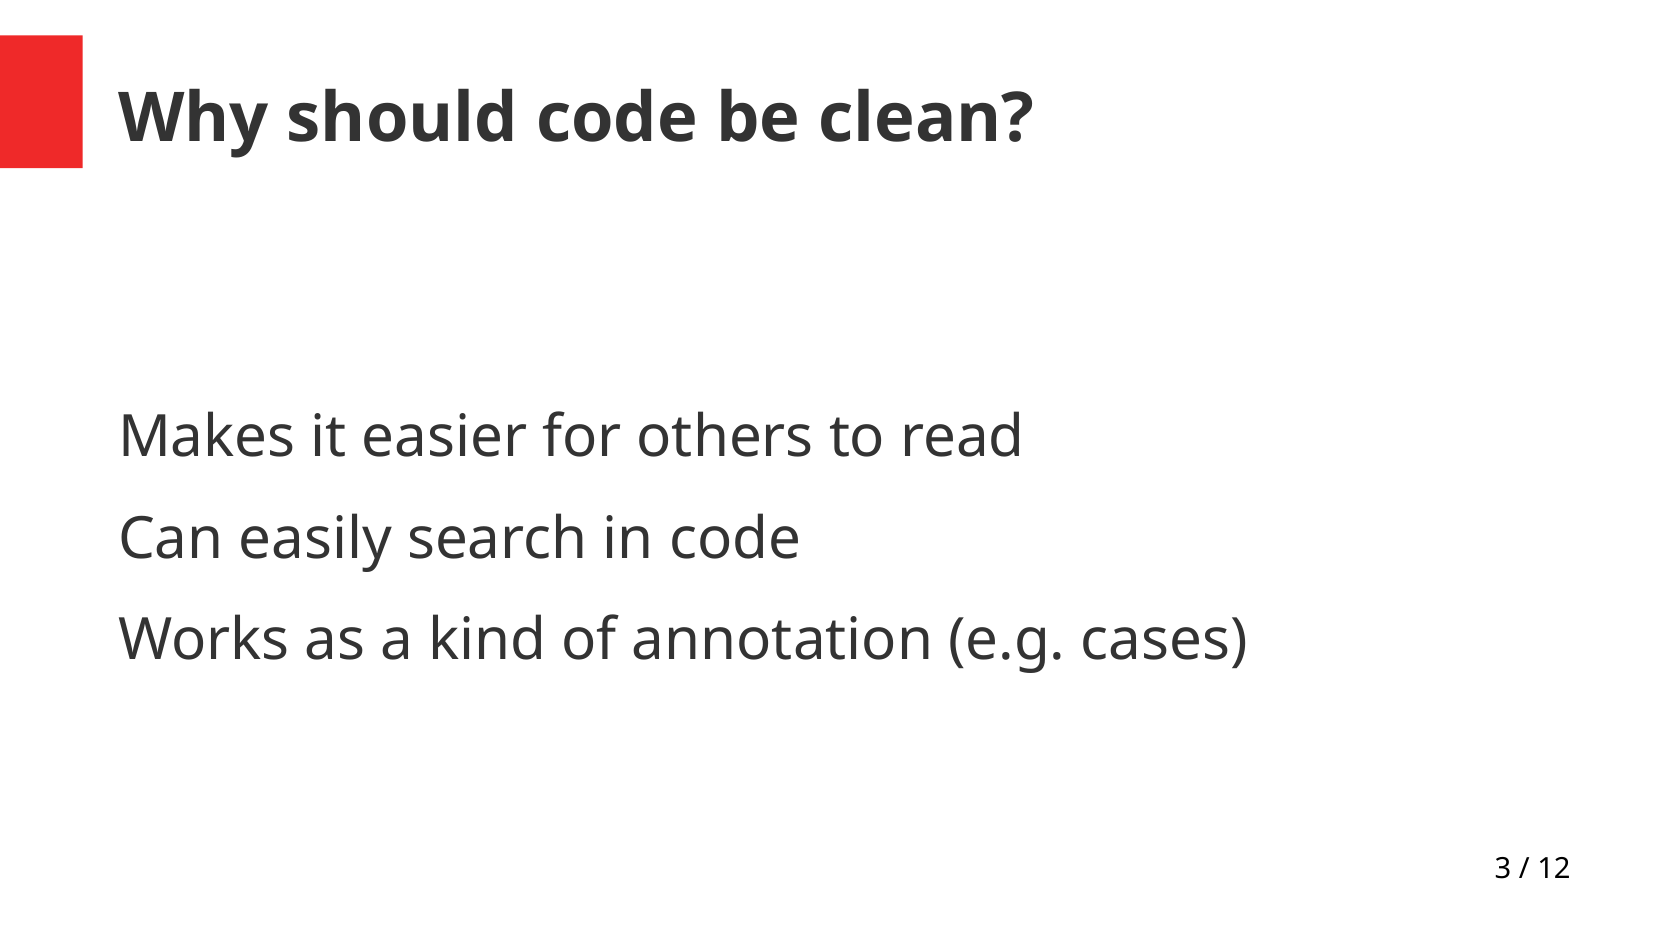

# Why should code be clean?
Makes it easier for others to read
Can easily search in code
Works as a kind of annotation (e.g. cases)
3